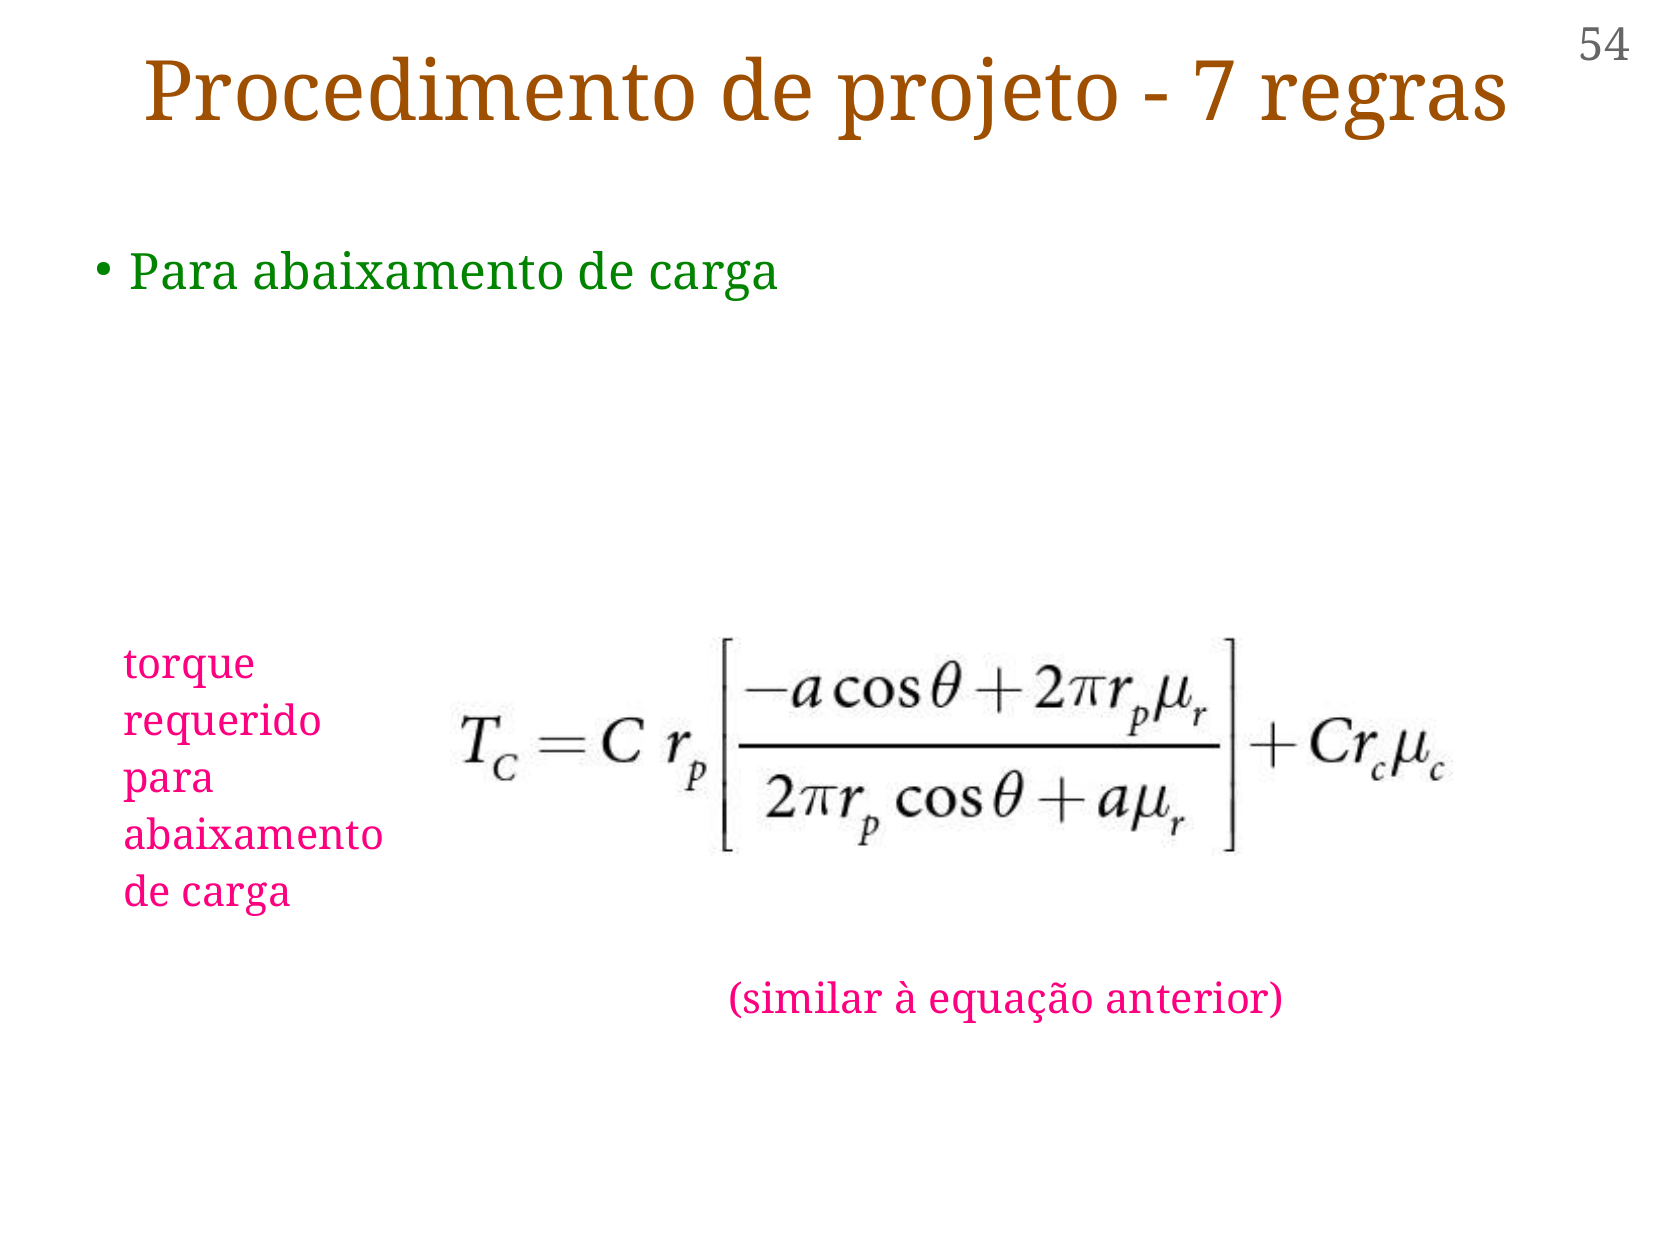

54
# Procedimento de projeto - 7 regras
Para abaixamento de carga
torque requerido para abaixamento de carga
(similar à equação anterior)